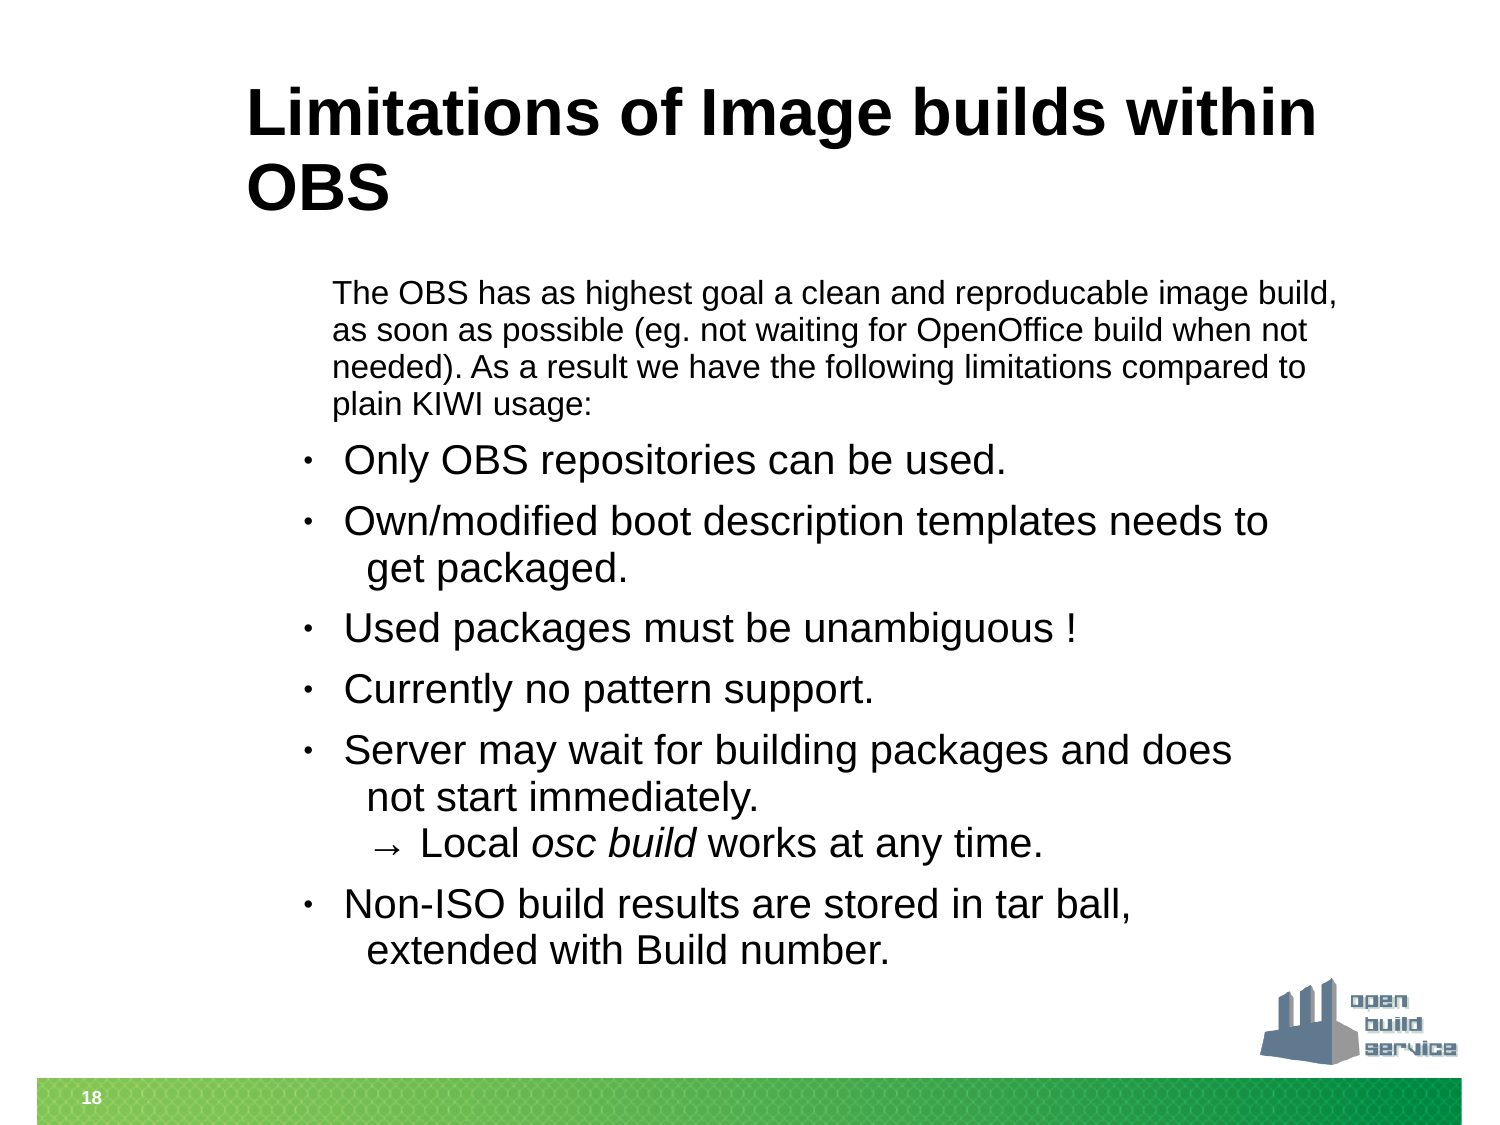

# Limitations of Image builds within OBS
The OBS has as highest goal a clean and reproducable image build, as soon as possible (eg. not waiting for OpenOffice build when not needed). As a result we have the following limitations compared to plain KIWI usage:
 Only OBS repositories can be used.
 Own/modified boot description templates needs to
 get packaged.
 Used packages must be unambiguous !
 Currently no pattern support.
 Server may wait for building packages and does
 not start immediately.
 → Local osc build works at any time.
 Non-ISO build results are stored in tar ball,
 extended with Build number.